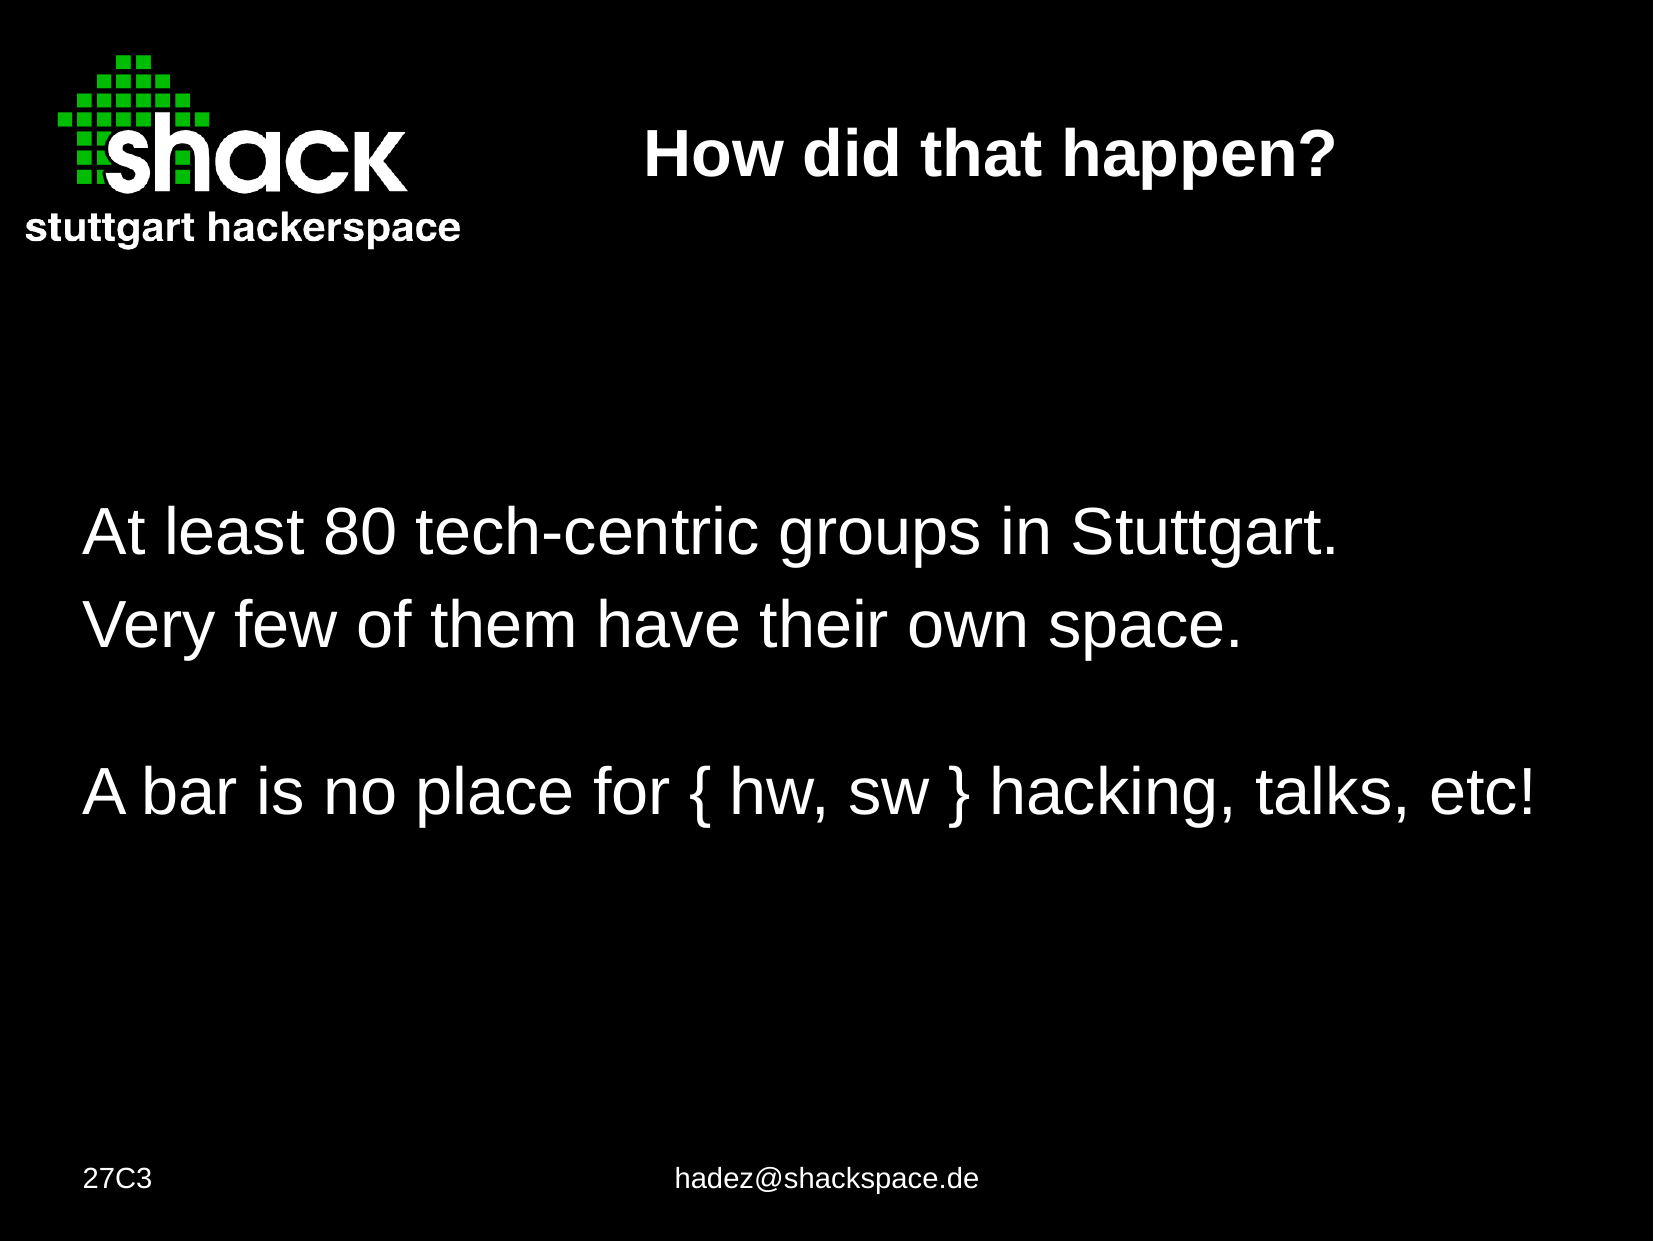

# How did that happen?
At least 80 tech-centric groups in Stuttgart.
Very few of them have their own space.
A bar is no place for { hw, sw } hacking, talks, etc!